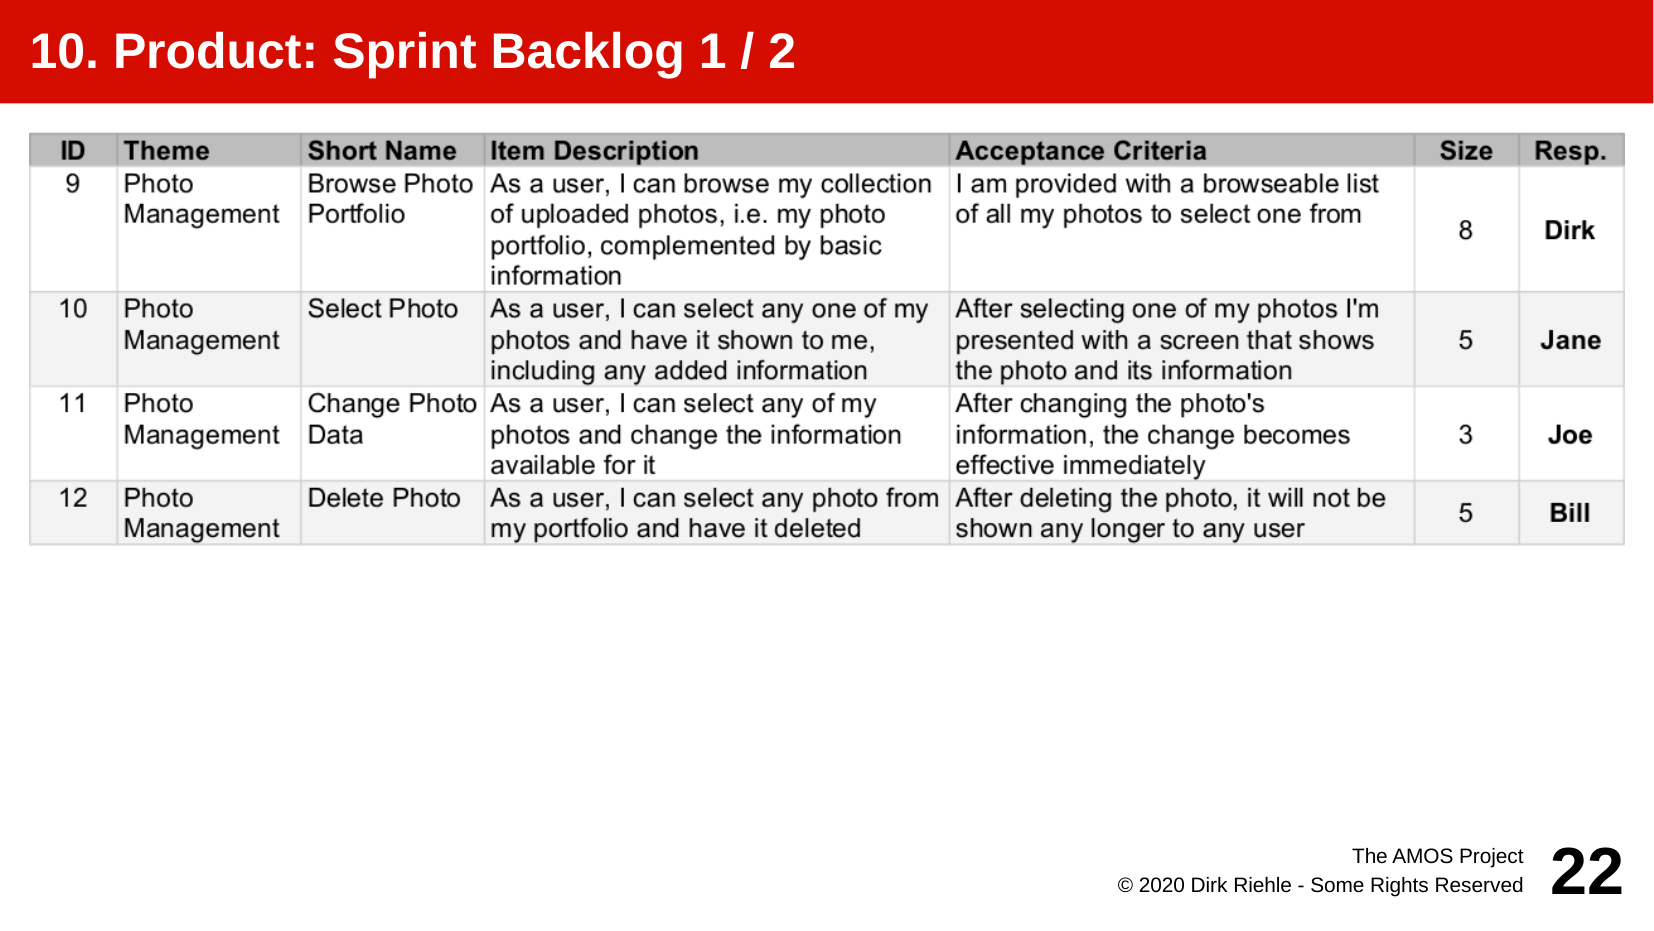

# 10. Product: Sprint Backlog 1 / 2
The AMOS Project
22
© 2020 Dirk Riehle - Some Rights Reserved